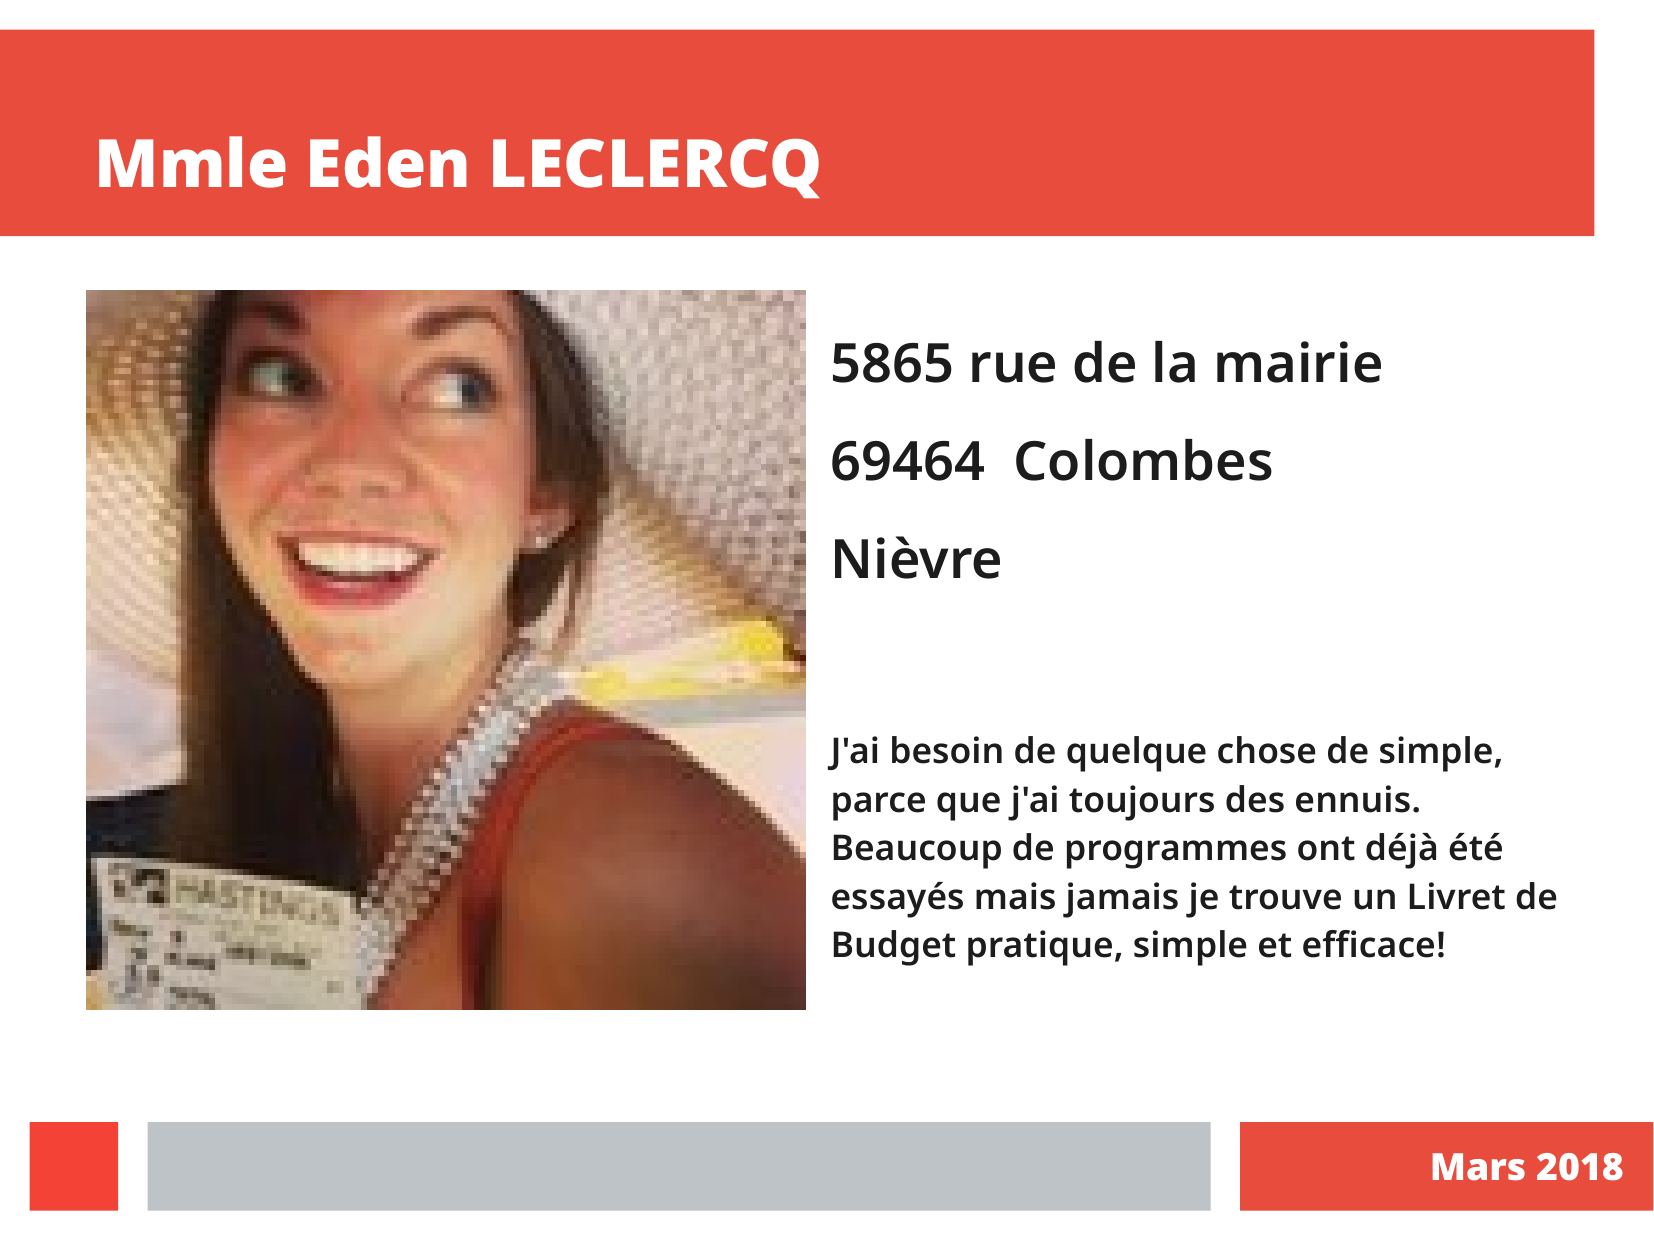

# Mmle Eden LECLERCQ
5865 rue de la mairie
69464 Colombes
Nièvre
J'ai besoin de quelque chose de simple, parce que j'ai toujours des ennuis. Beaucoup de programmes ont déjà été essayés mais jamais je trouve un Livret de Budget pratique, simple et efficace!
Mars 2018